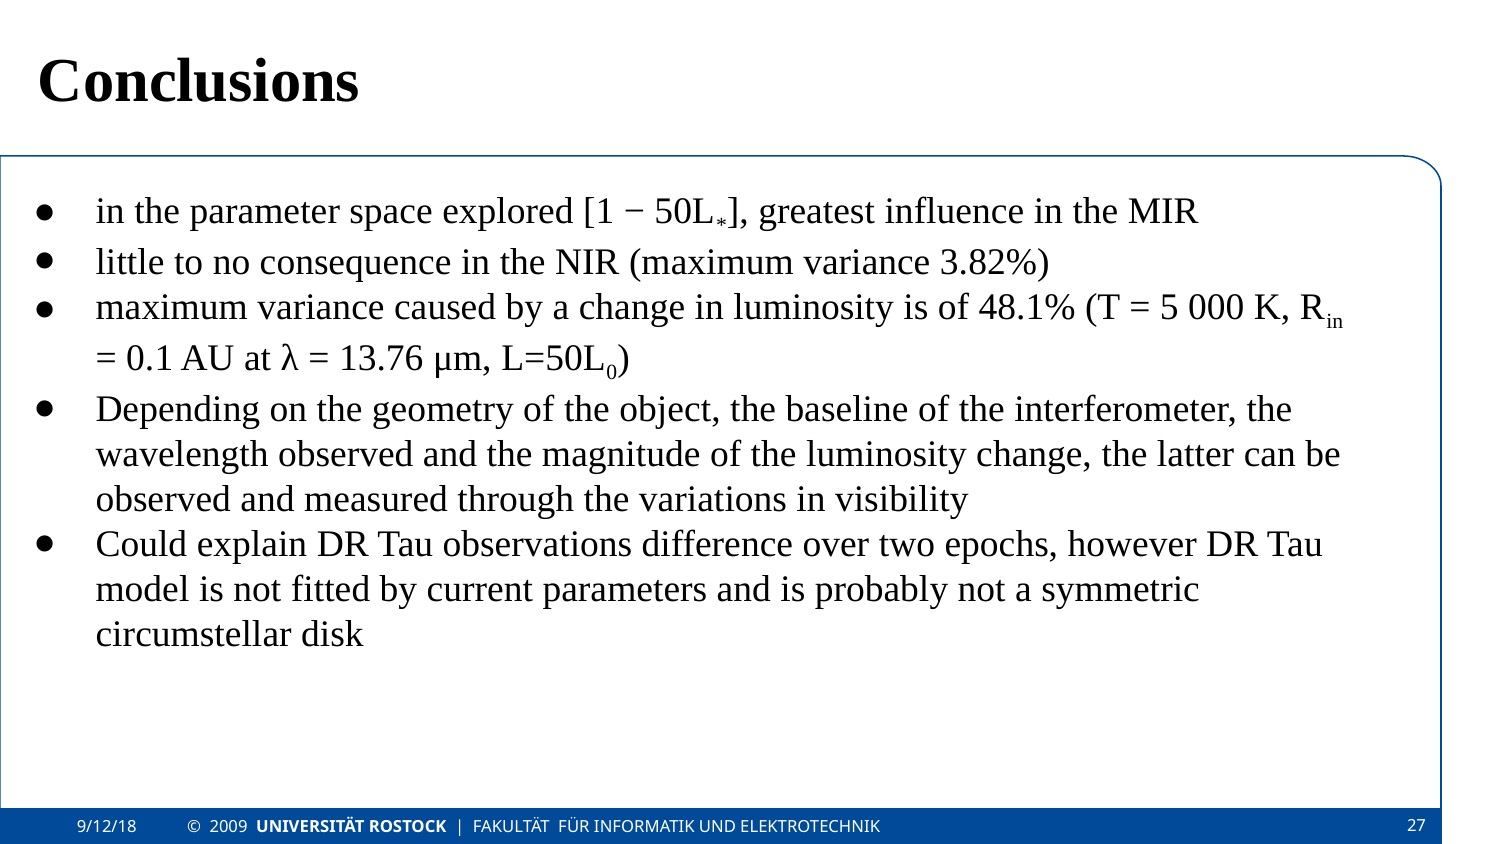

Conclusions
in the parameter space explored [1 − 50L*], greatest influence in the MIR
little to no consequence in the NIR (maximum variance 3.82%)
maximum variance caused by a change in luminosity is of 48.1% (T = 5 000 K, Rin = 0.1 AU at λ = 13.76 μm, L=50L0)
Depending on the geometry of the object, the baseline of the interferometer, the
wavelength observed and the magnitude of the luminosity change, the latter can be
observed and measured through the variations in visibility
Could explain DR Tau observations difference over two epochs, however DR Tau model is not fitted by current parameters and is probably not a symmetric circumstellar disk
© 2009 UNIVERSITÄT ROSTOCK | FAKULTÄT FÜR INFORMATIK UND ELEKTROTECHNIK
9/12/18